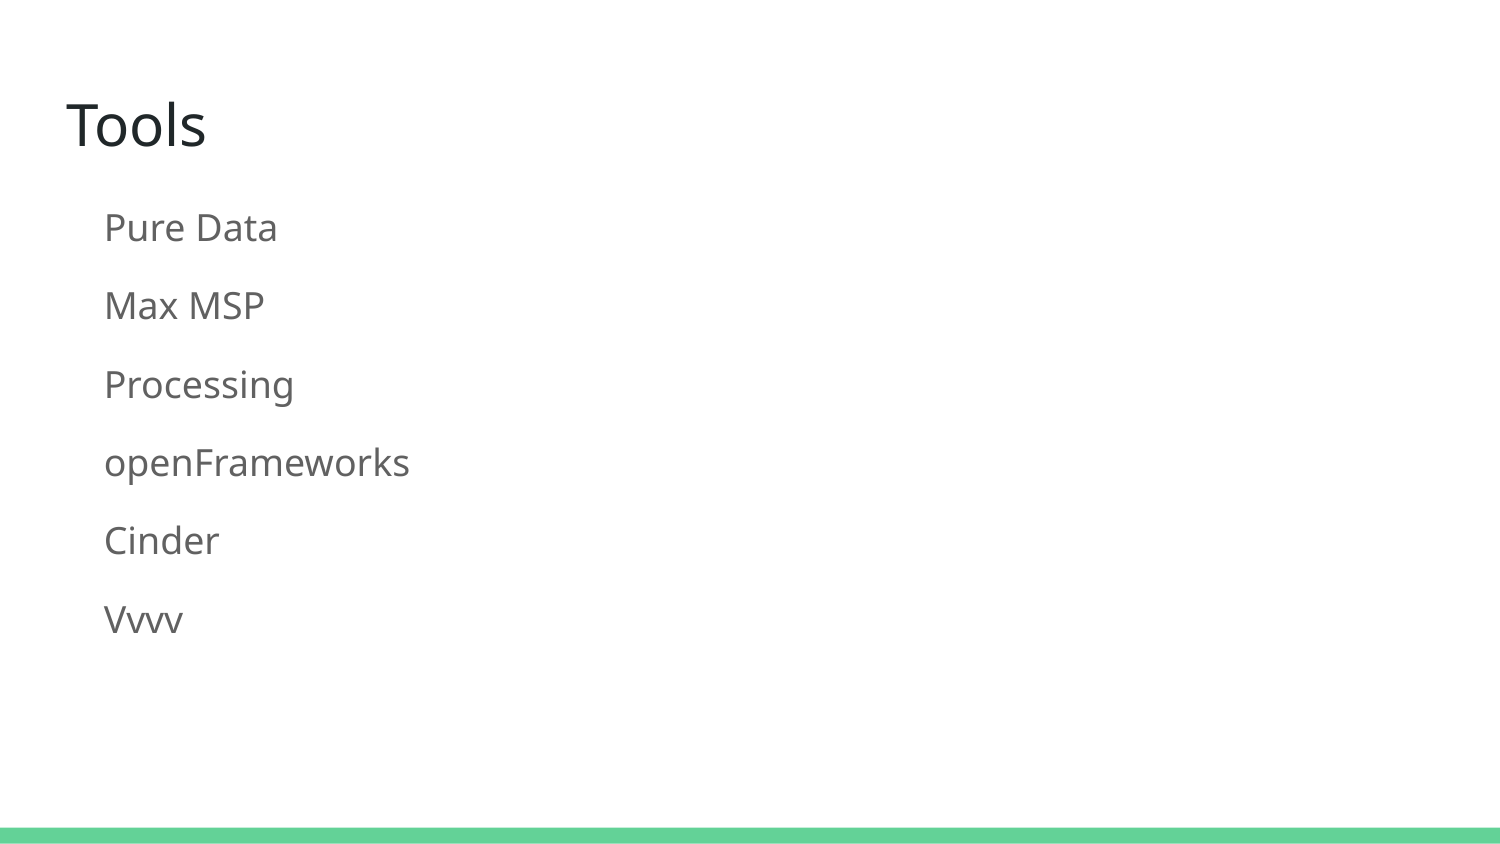

# Tools
Pure Data
Max MSP
Processing
openFrameworks
Cinder
Vvvv